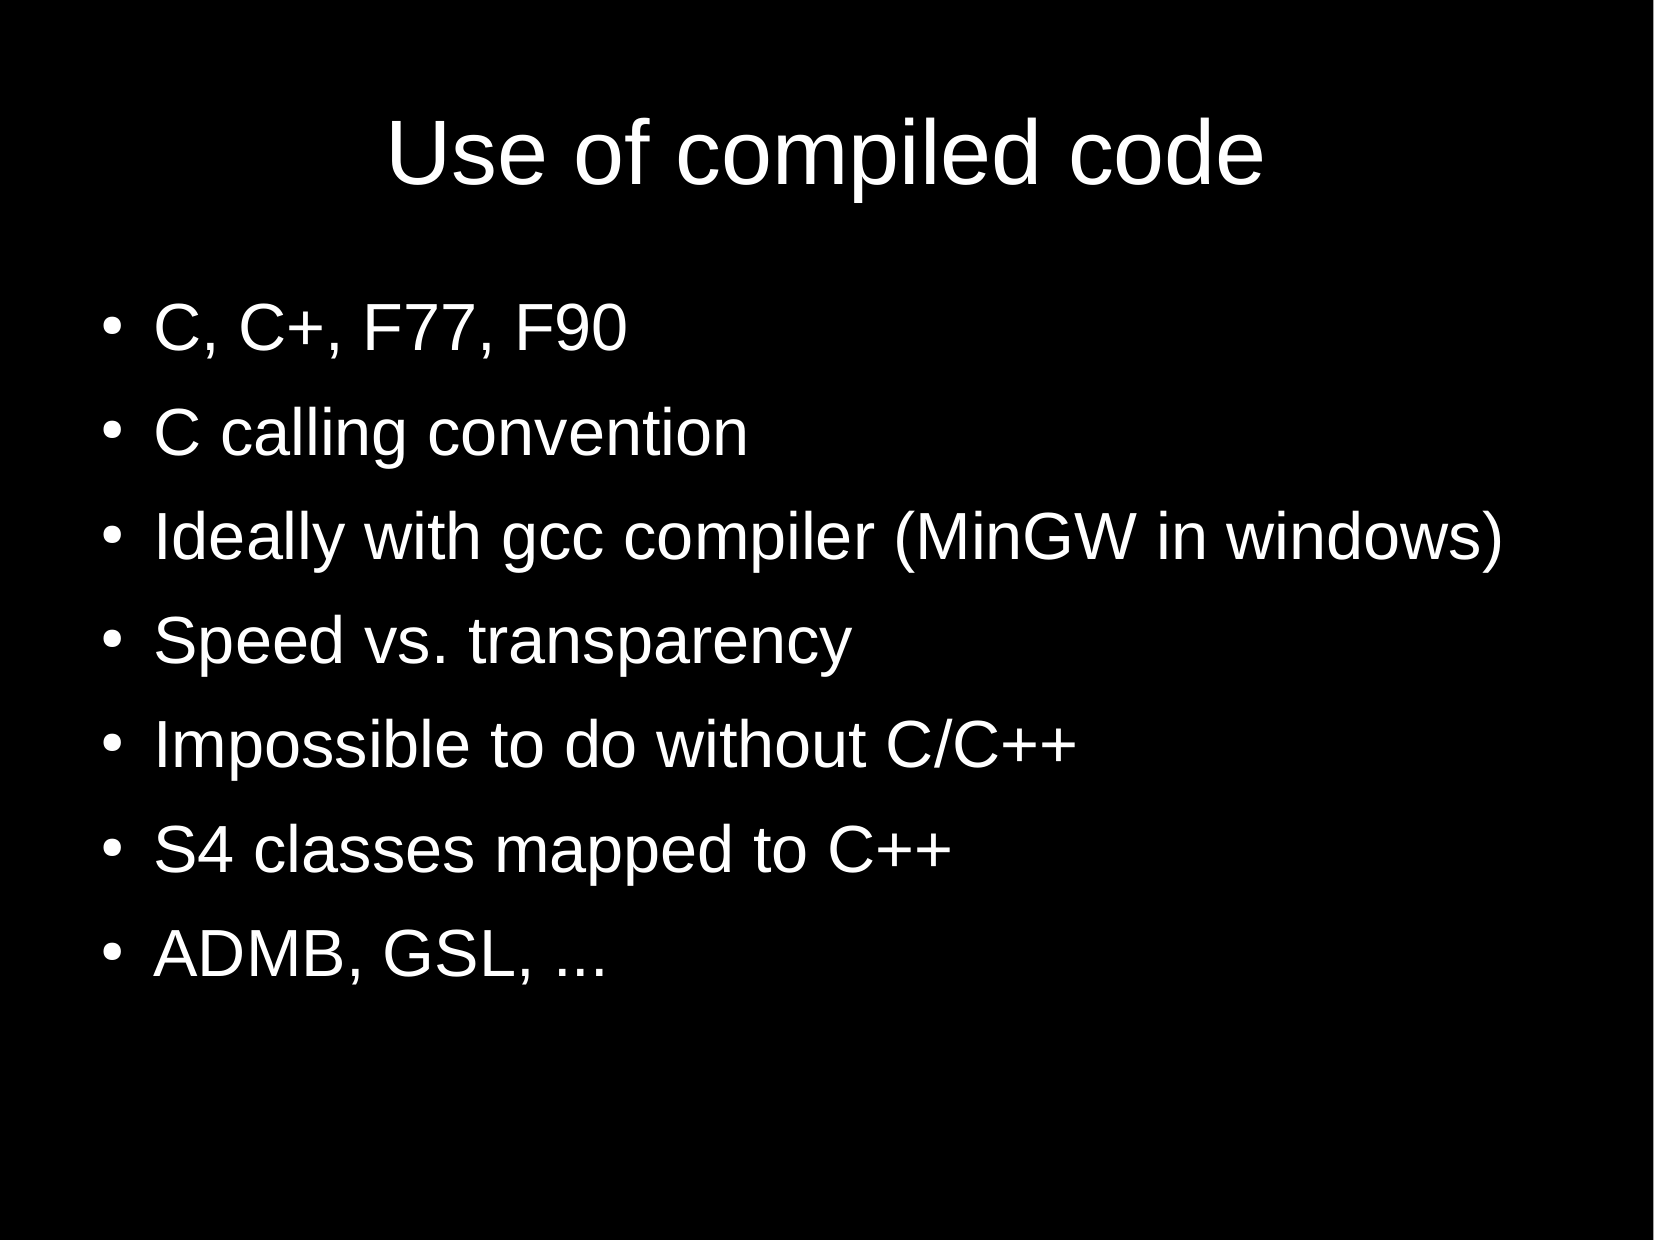

# Use of compiled code
C, C+, F77, F90
C calling convention
Ideally with gcc compiler (MinGW in windows)
Speed vs. transparency
Impossible to do without C/C++
S4 classes mapped to C++
ADMB, GSL, ...